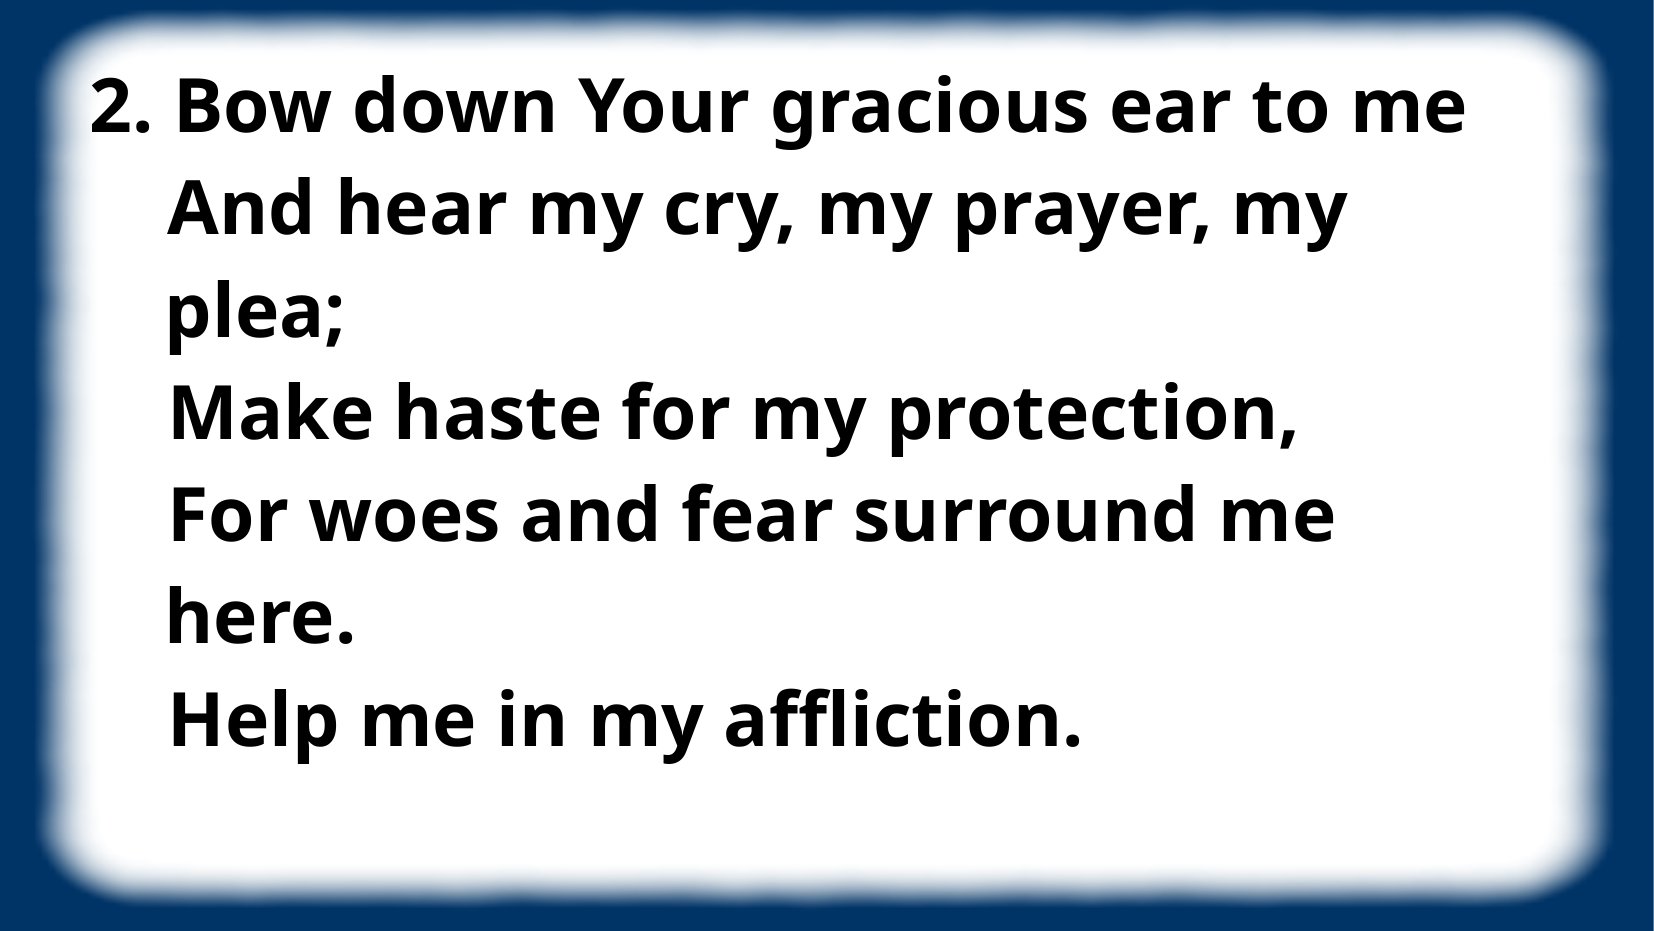

2. Bow down Your gracious ear to me
 And hear my cry, my prayer, my plea;
 Make haste for my protection,
 For woes and fear surround me here.
 Help me in my affliction.